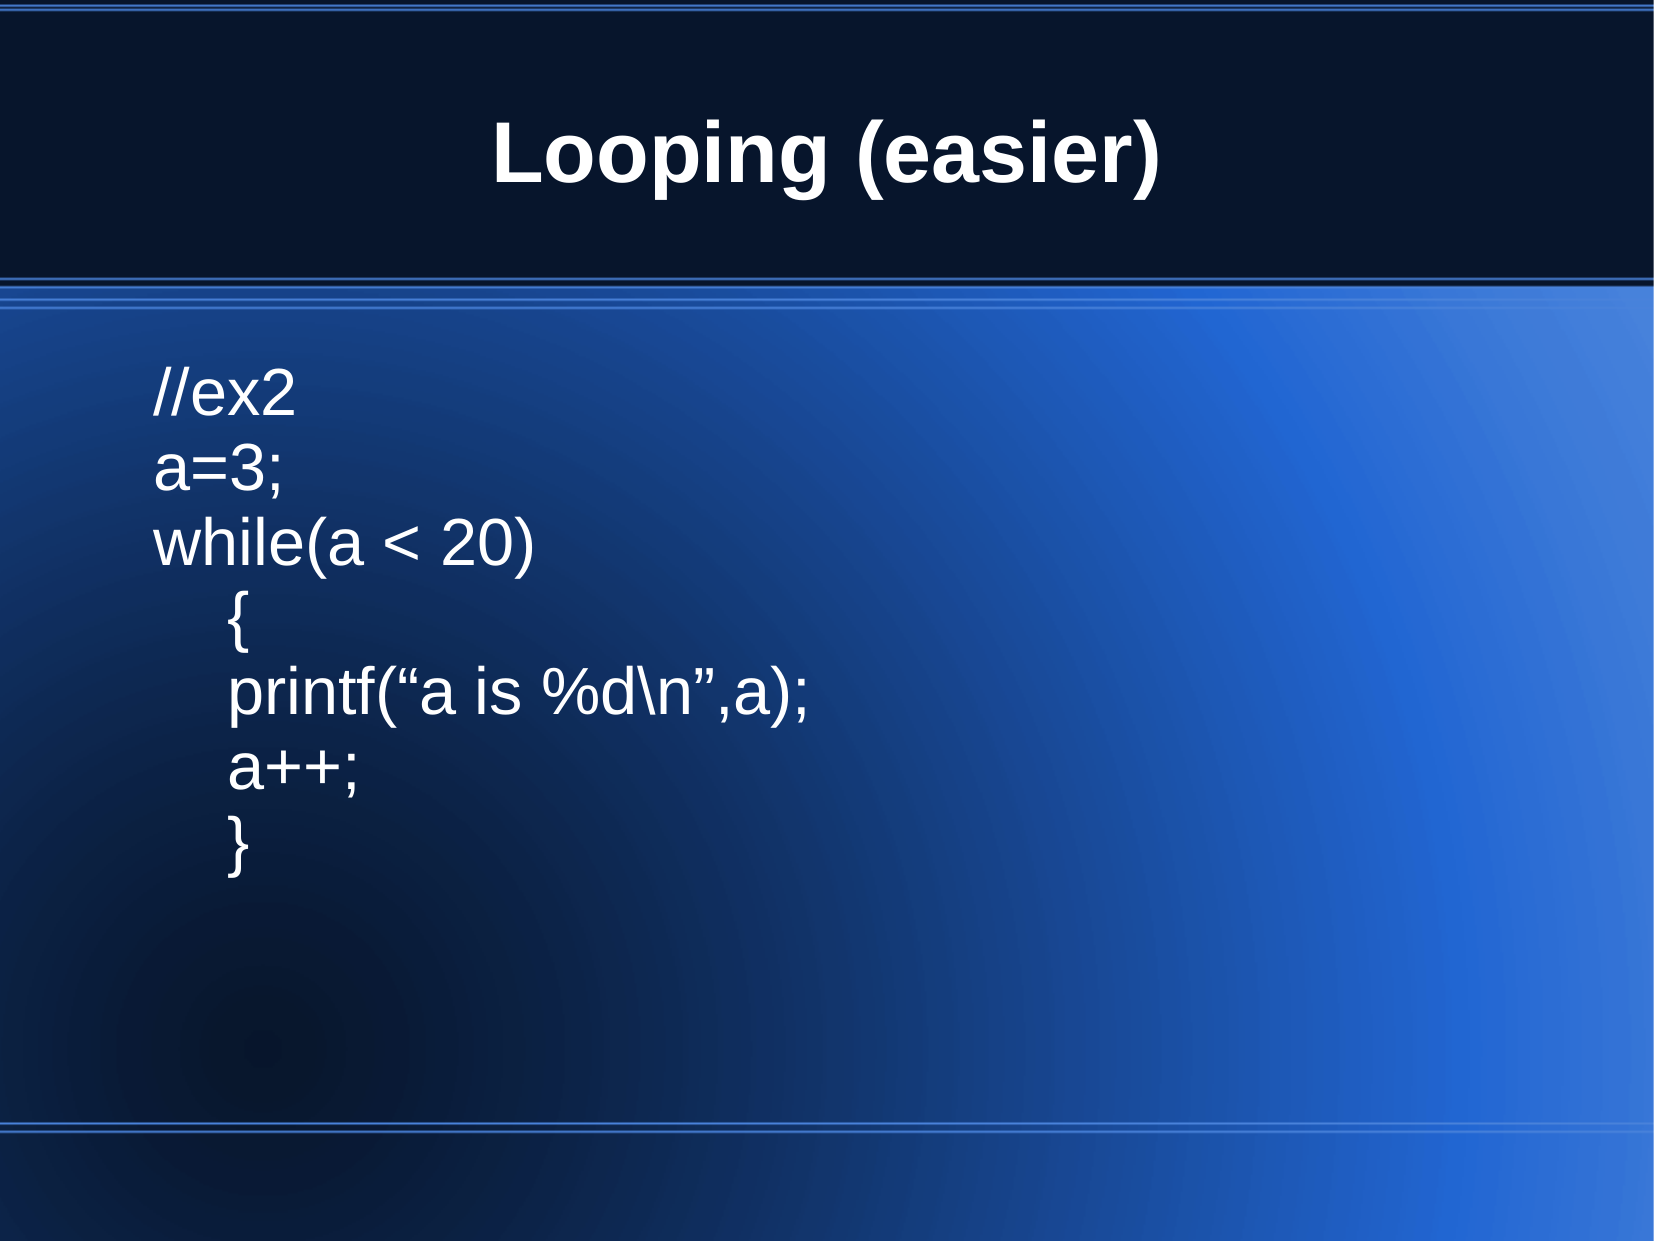

# Looping (easier)
//ex2
a=3;
while(a < 20)
 {
 printf(“a is %d\n”,a);
 a++;
 }